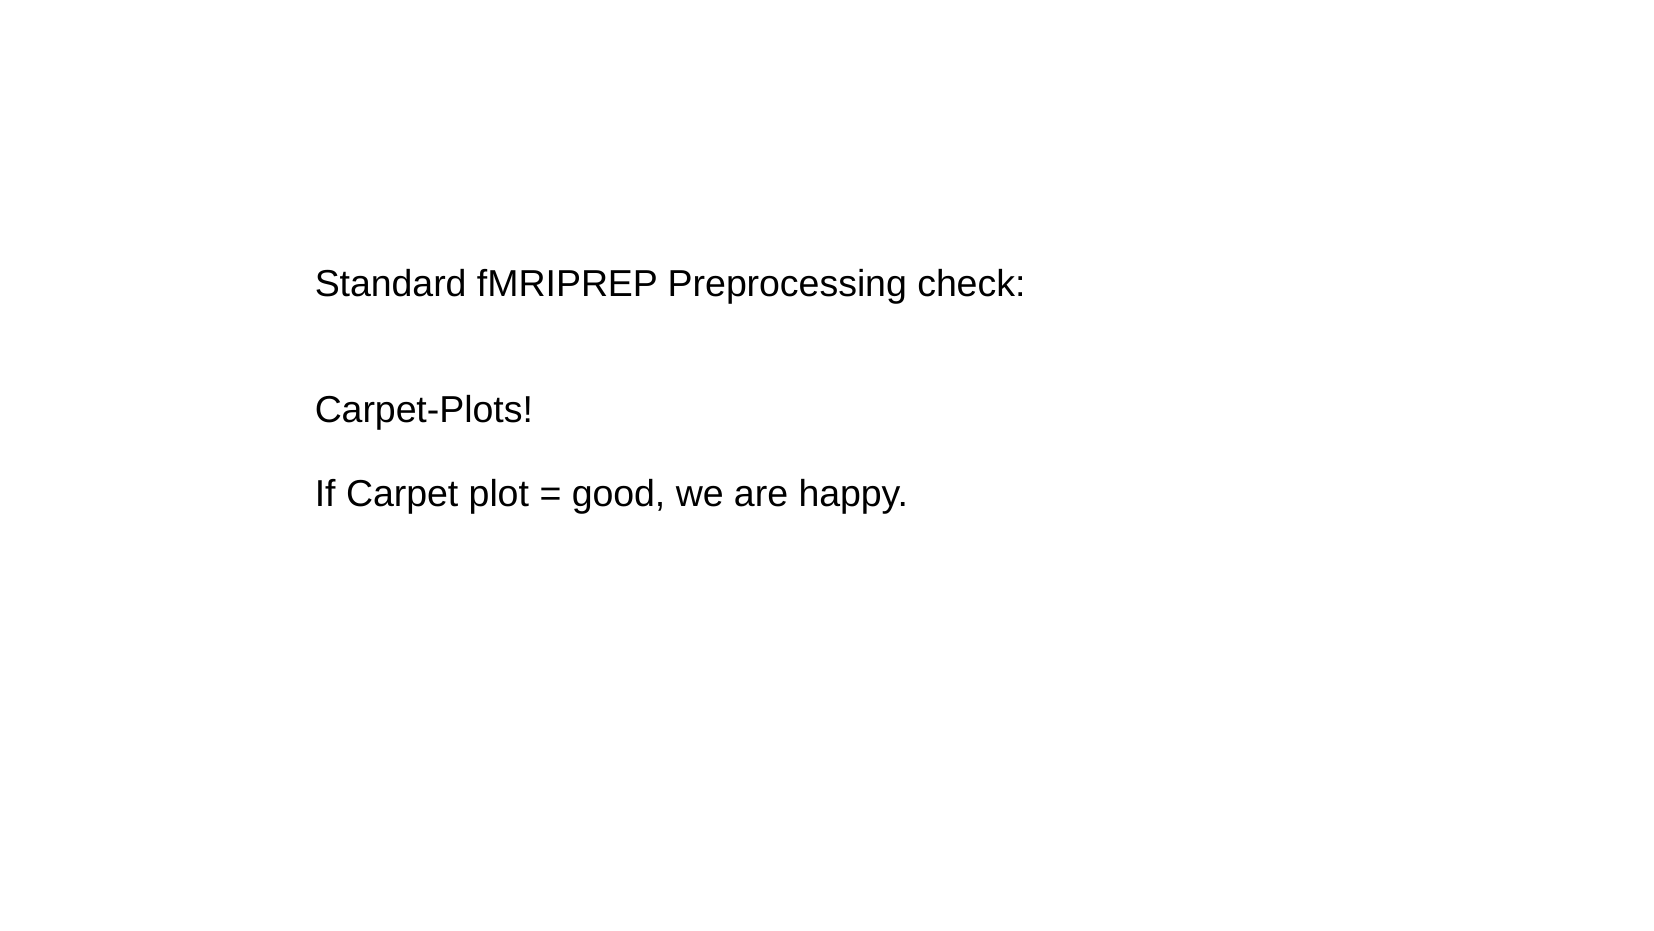

Standard fMRIPREP Preprocessing check:
Carpet-Plots!
If Carpet plot = good, we are happy.